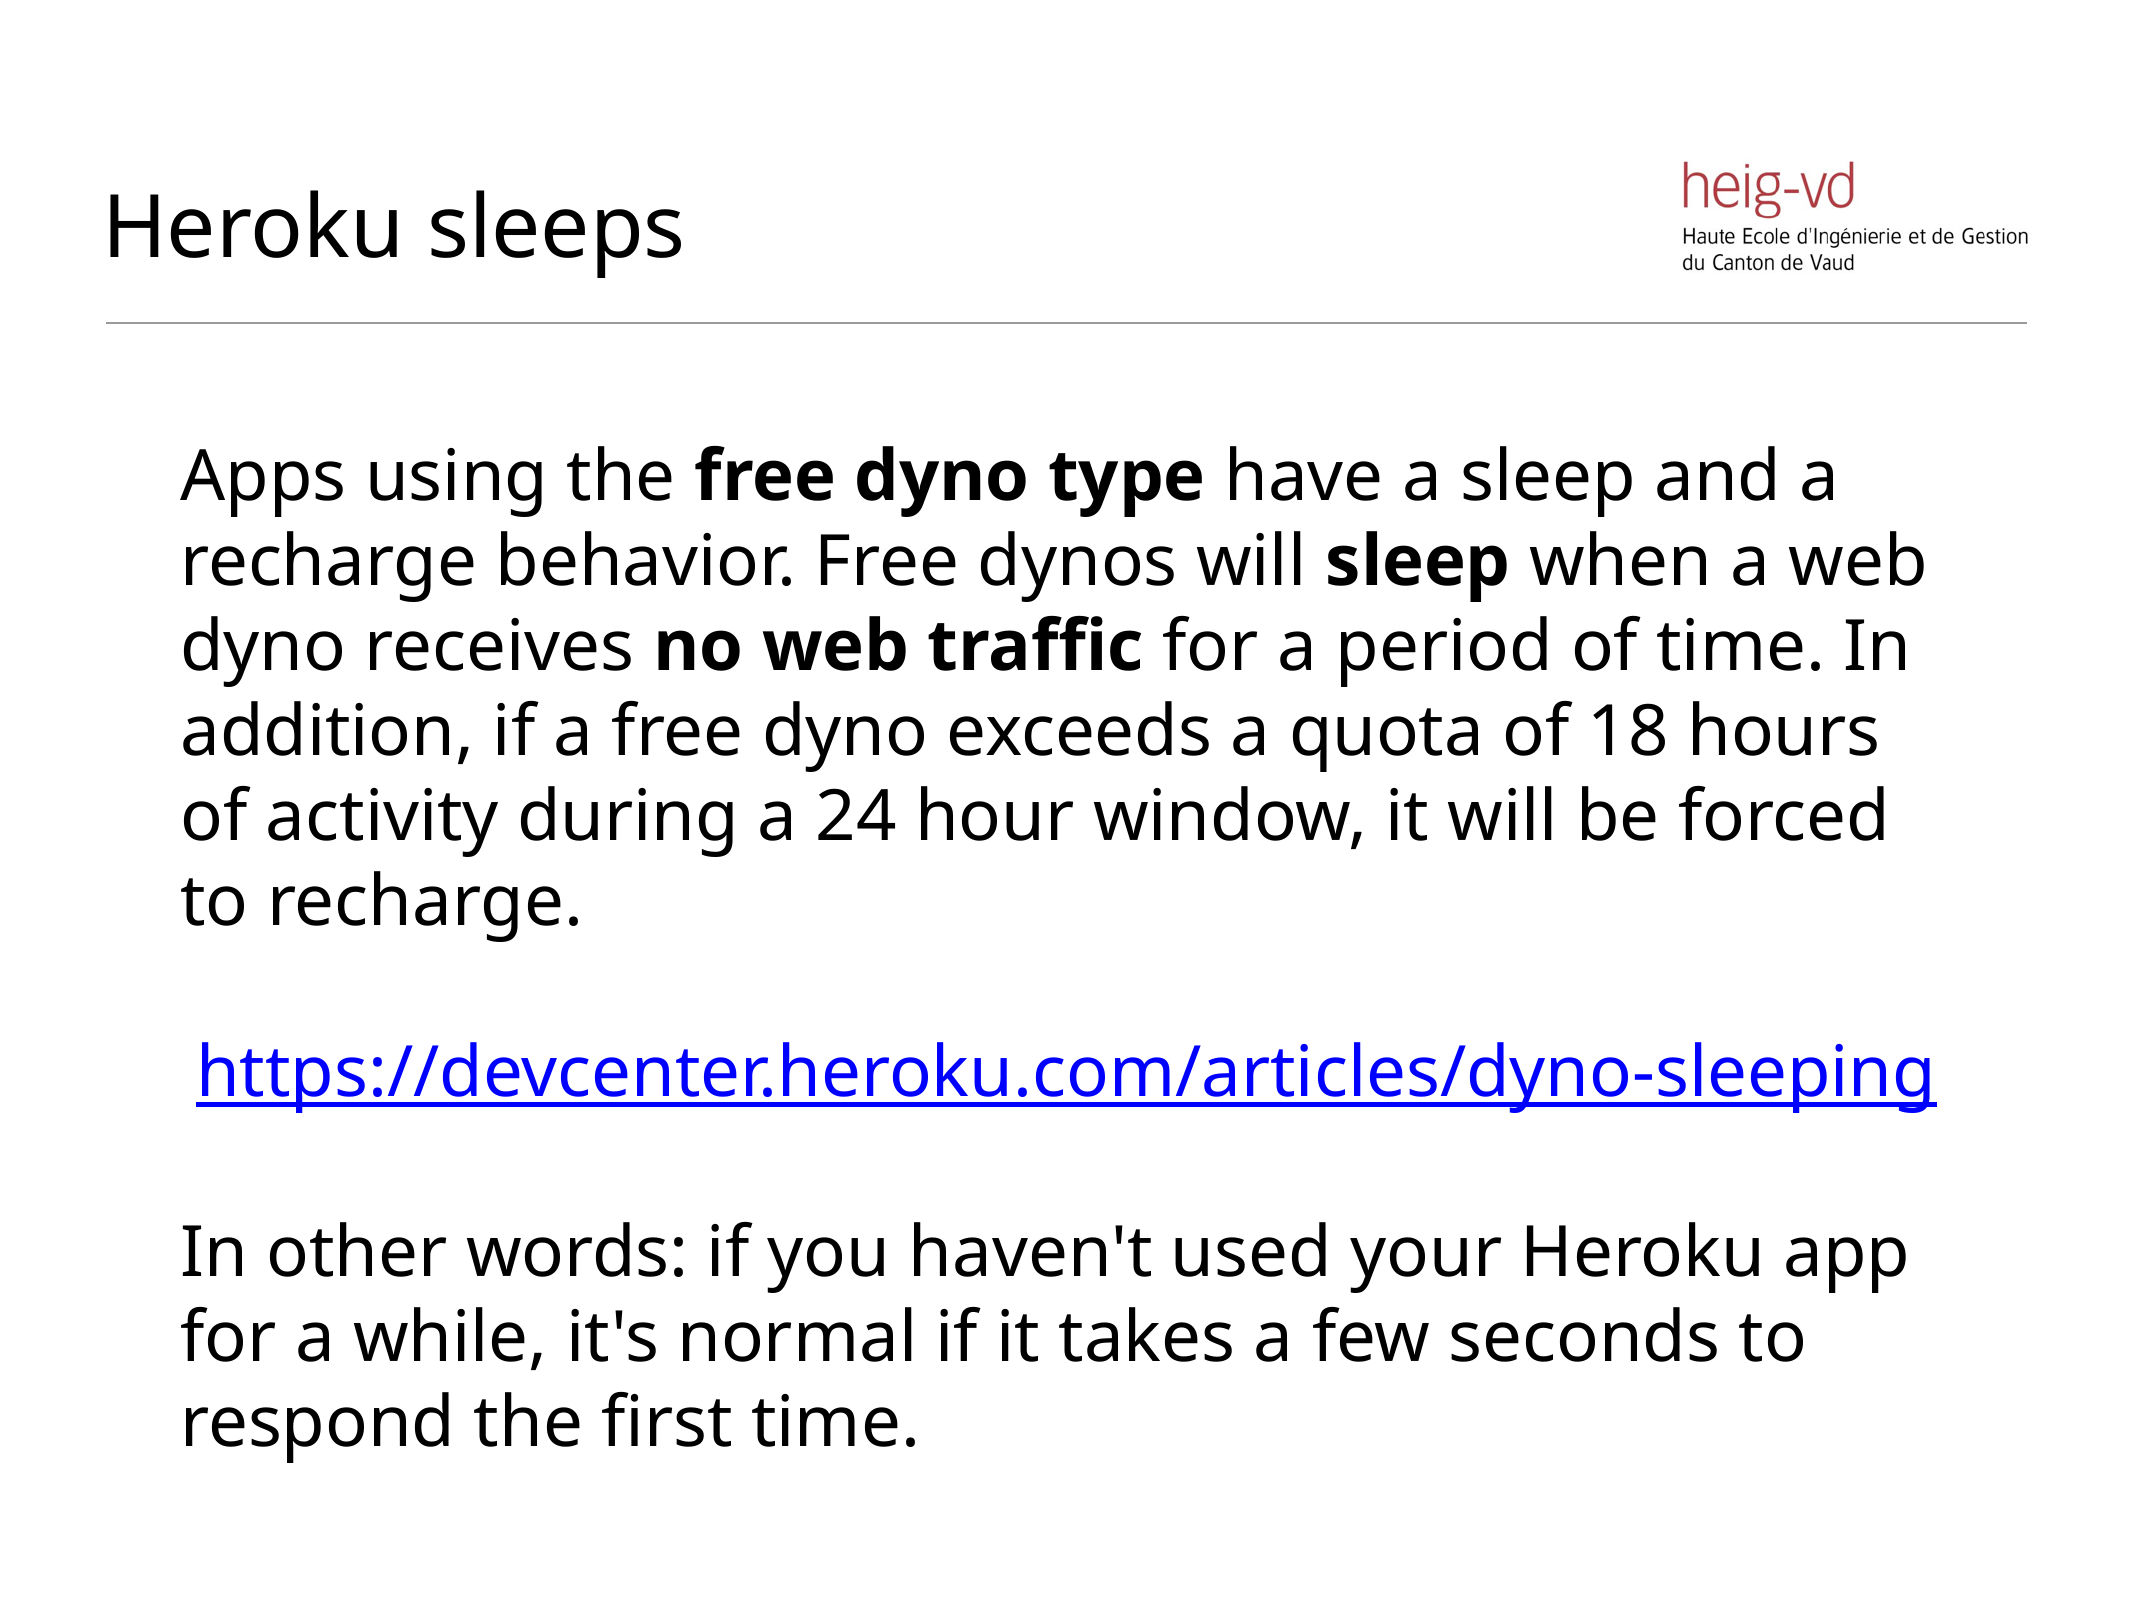

# Heroku sleeps
Apps using the free dyno type have a sleep and a recharge behavior. Free dynos will sleep when a web dyno receives no web traffic for a period of time. In addition, if a free dyno exceeds a quota of 18 hours of activity during a 24 hour window, it will be forced to recharge.
https://devcenter.heroku.com/articles/dyno-sleeping
In other words: if you haven't used your Heroku app for a while, it's normal if it takes a few seconds to respond the first time.